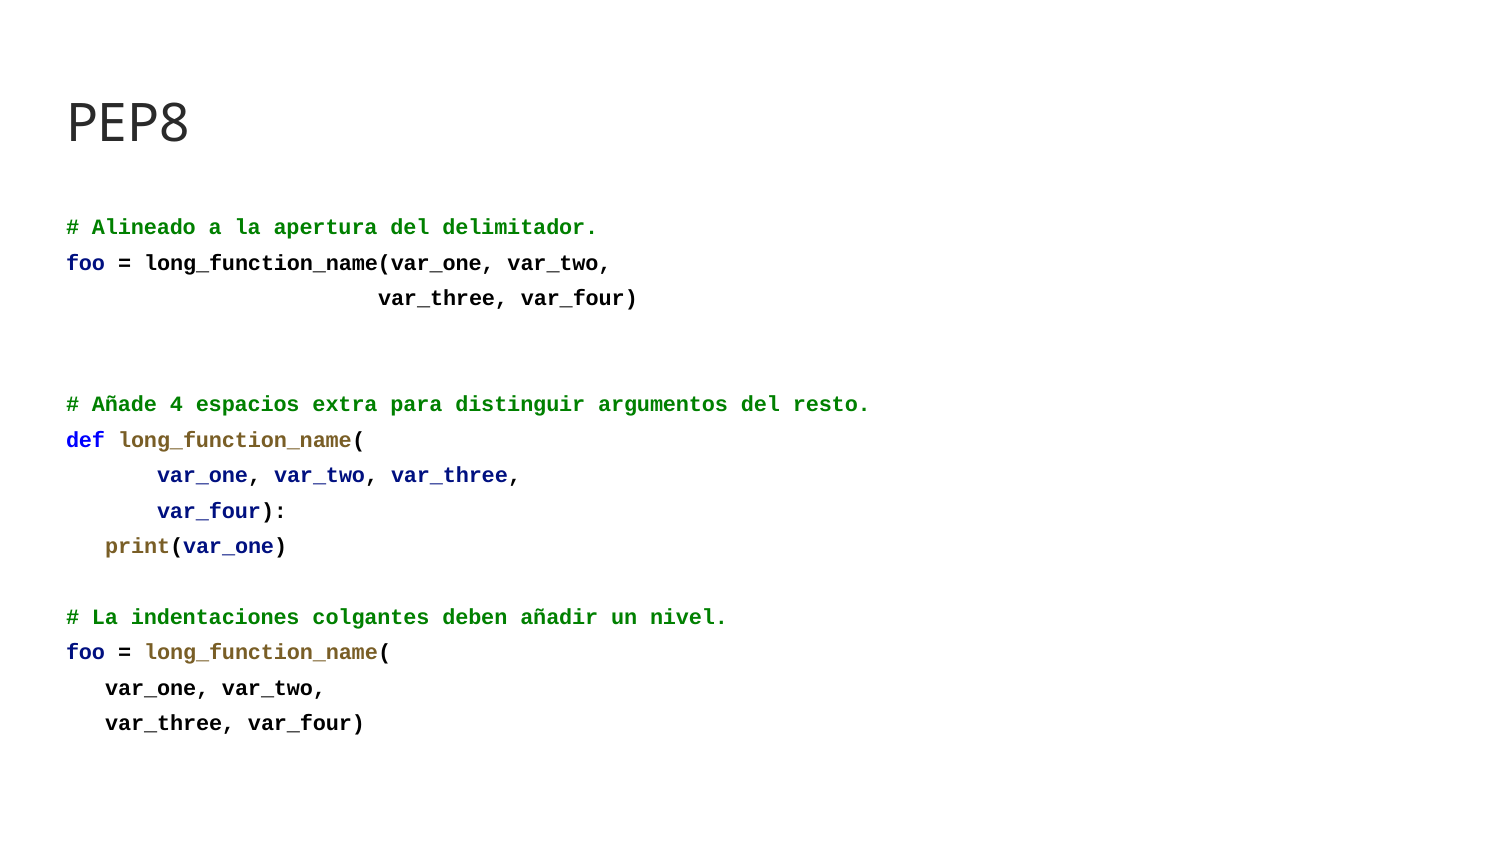

# PEP8
# Alineado a la apertura del delimitador.
foo = long_function_name(var_one, var_two,
 var_three, var_four)
# Añade 4 espacios extra para distinguir argumentos del resto.
def long_function_name(
 var_one, var_two, var_three,
 var_four):
 print(var_one)
# La indentaciones colgantes deben añadir un nivel.
foo = long_function_name(
 var_one, var_two,
 var_three, var_four)